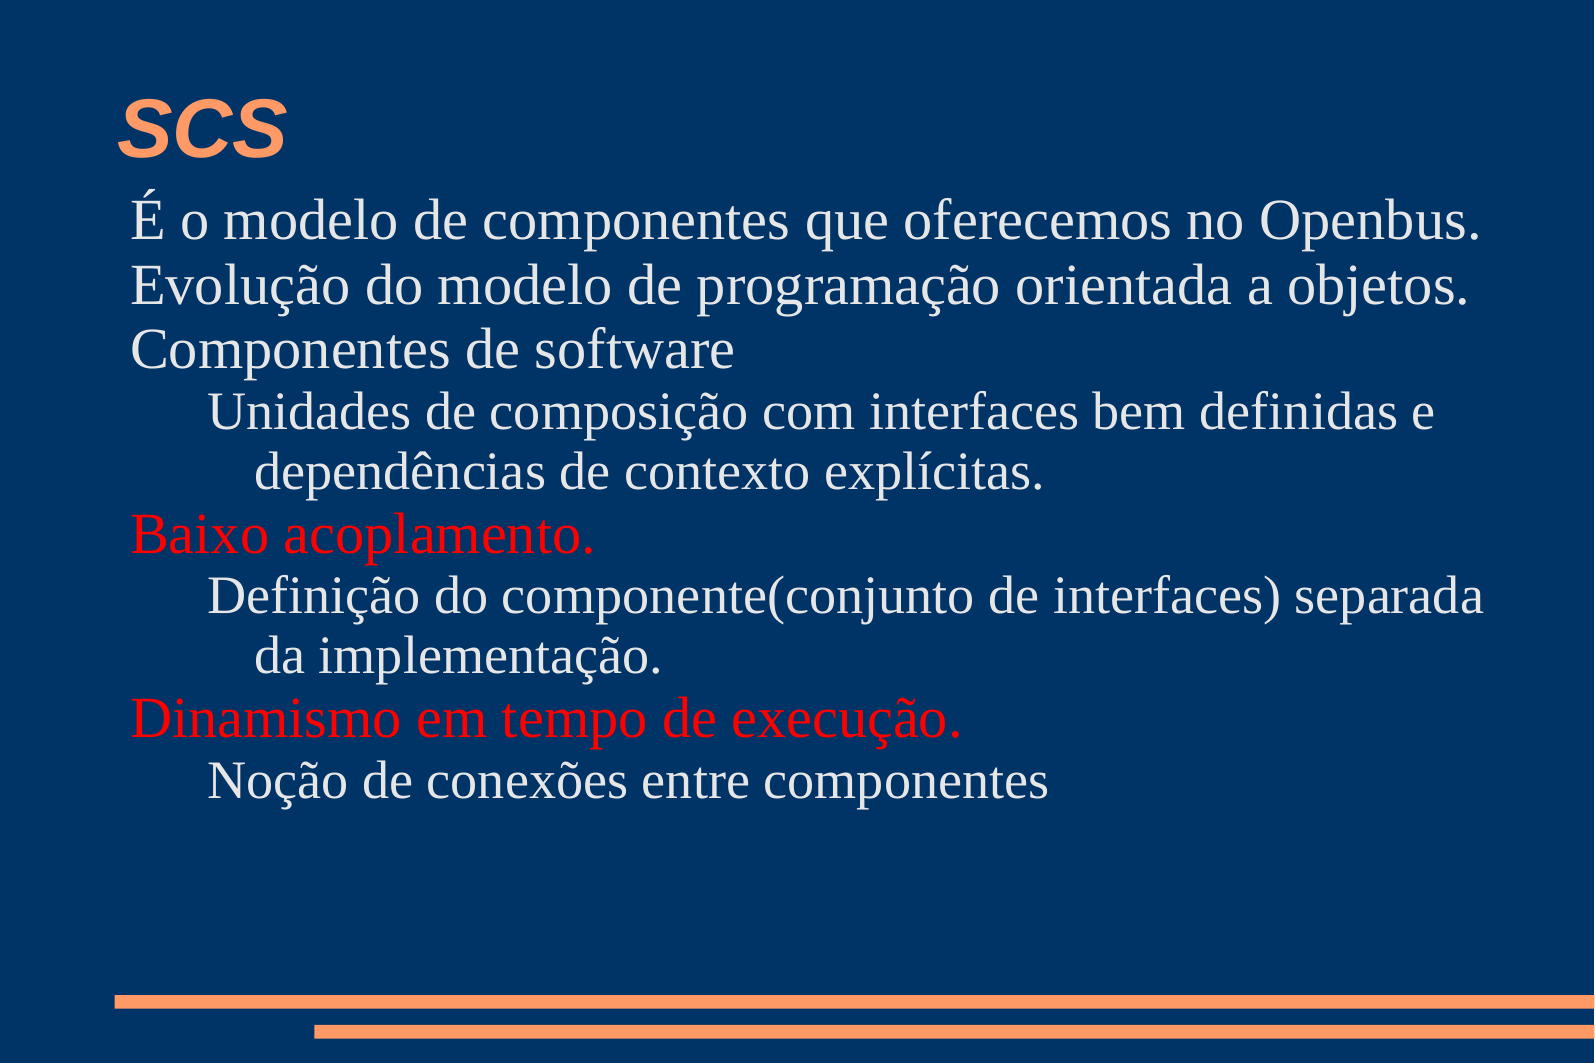

# SCS
É o modelo de componentes que oferecemos no Openbus.
Evolução do modelo de programação orientada a objetos.
Componentes de software
Unidades de composição com interfaces bem definidas e dependências de contexto explícitas.
Baixo acoplamento.
Definição do componente(conjunto de interfaces) separada da implementação.
Dinamismo em tempo de execução.
Noção de conexões entre componentes